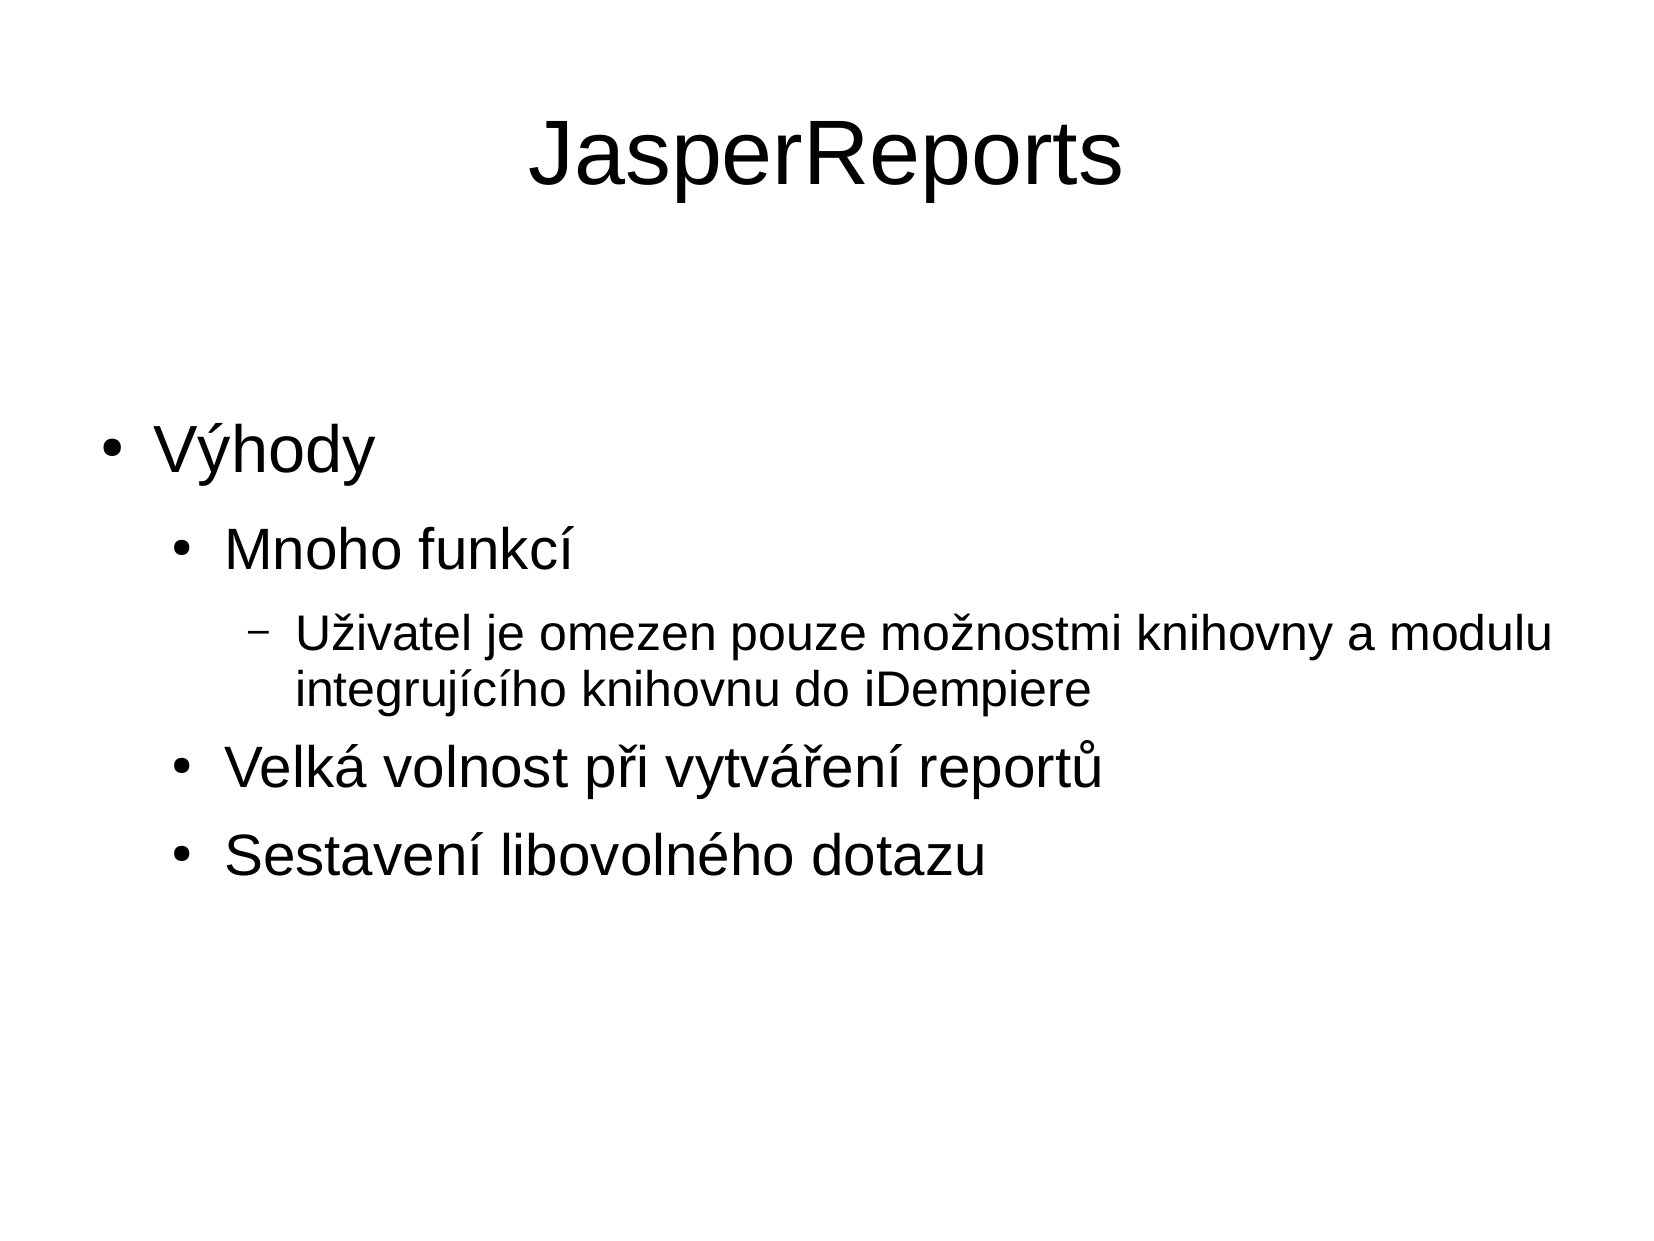

# JasperReports
Výhody
Mnoho funkcí
Uživatel je omezen pouze možnostmi knihovny a modulu integrujícího knihovnu do iDempiere
Velká volnost při vytváření reportů
Sestavení libovolného dotazu